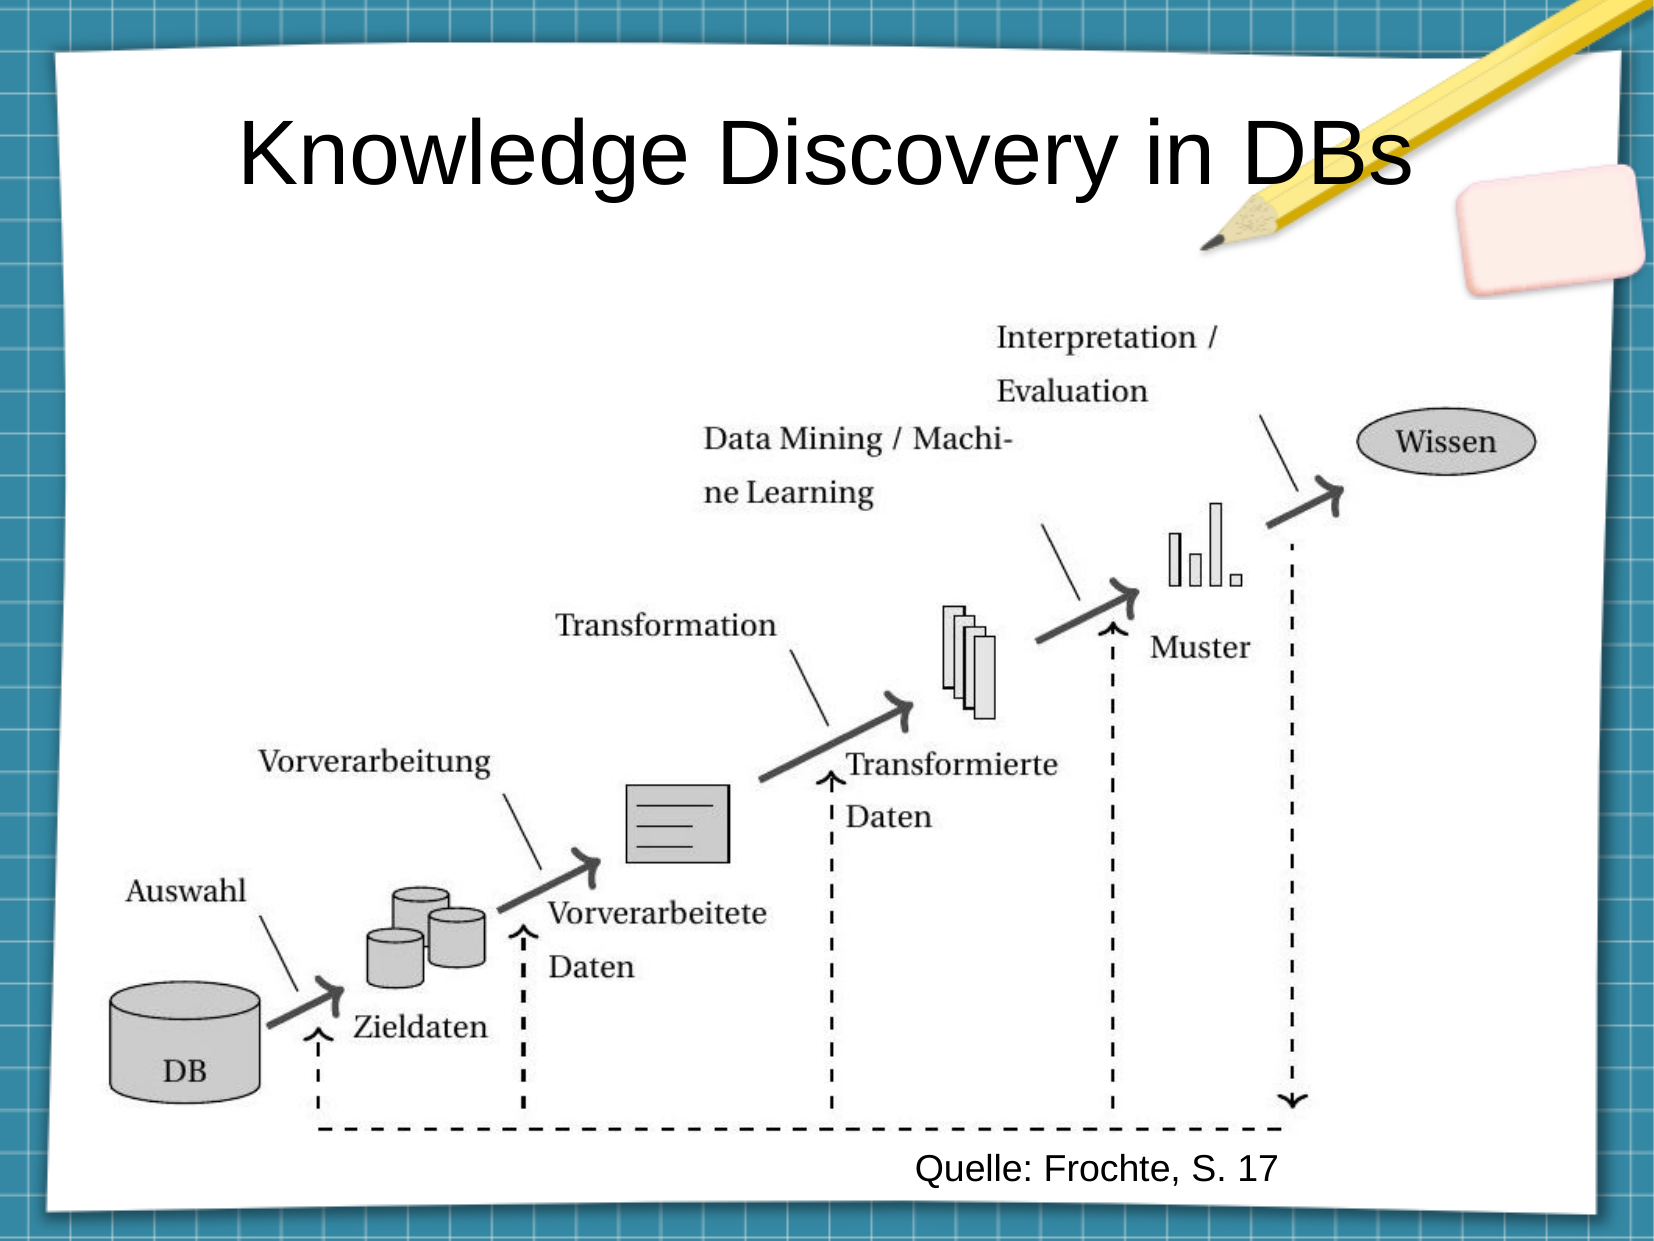

# Knowledge Discovery in DBs
Quelle: Frochte, S. 17